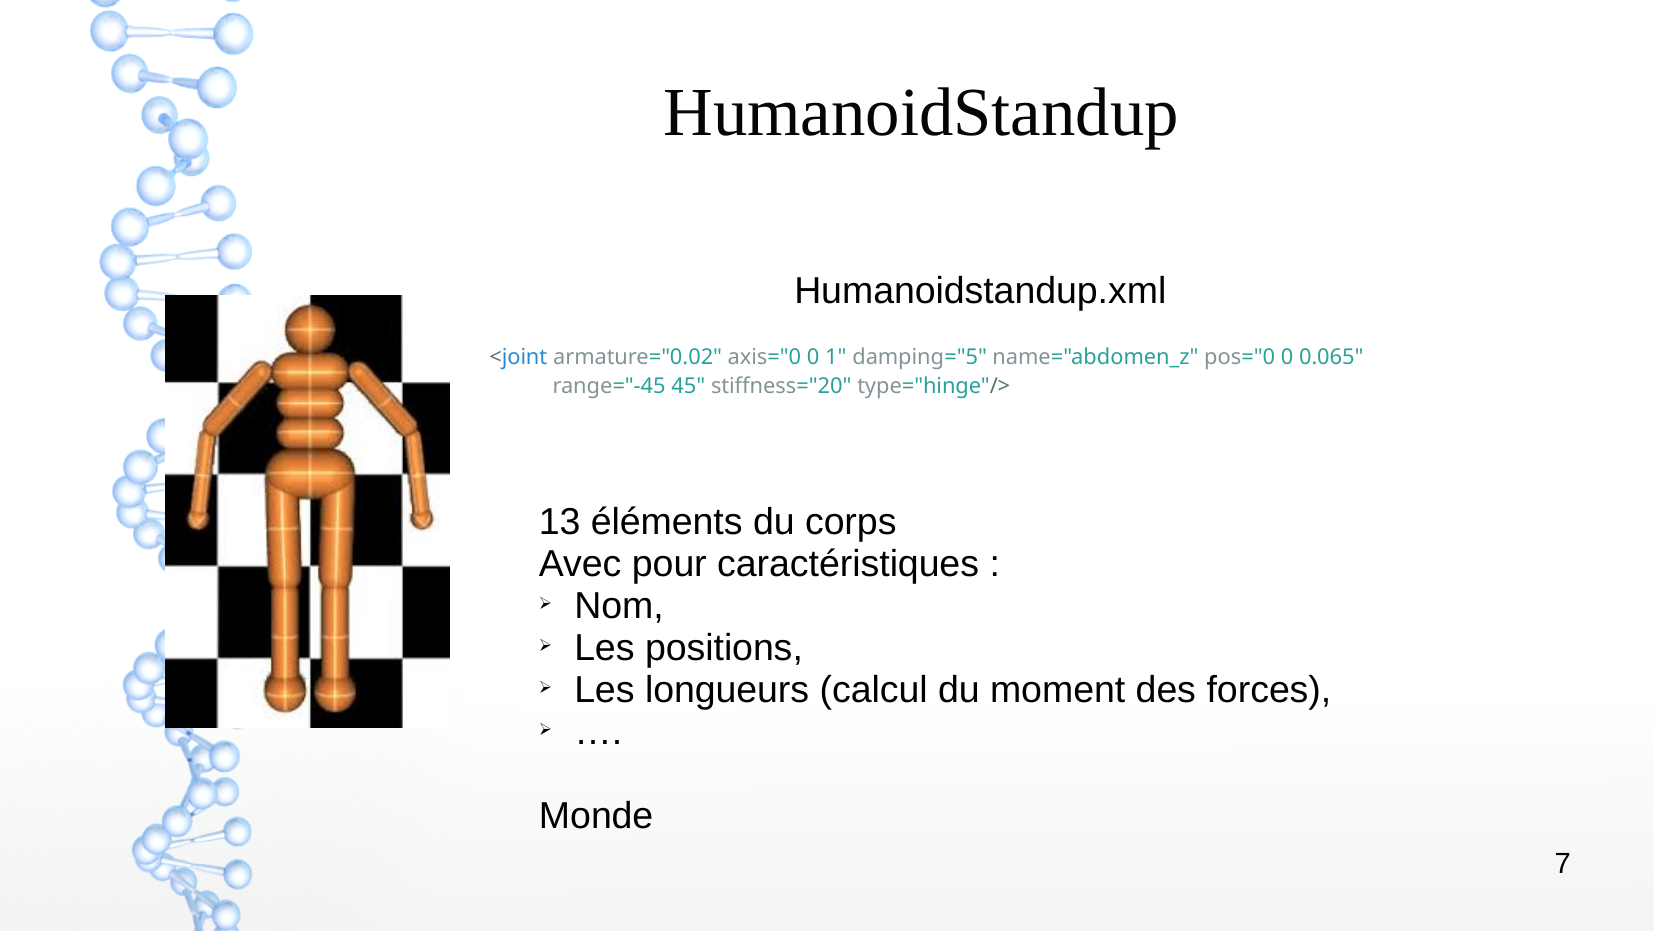

# HumanoidStandup
Humanoidstandup.xml
<joint armature="0.02" axis="0 0 1" damping="5" name="abdomen_z" pos="0 0 0.065"
 range="-45 45" stiffness="20" type="hinge"/>
13 éléments du corps
Avec pour caractéristiques :
Nom,
Les positions,
Les longueurs (calcul du moment des forces),
….
Monde
7